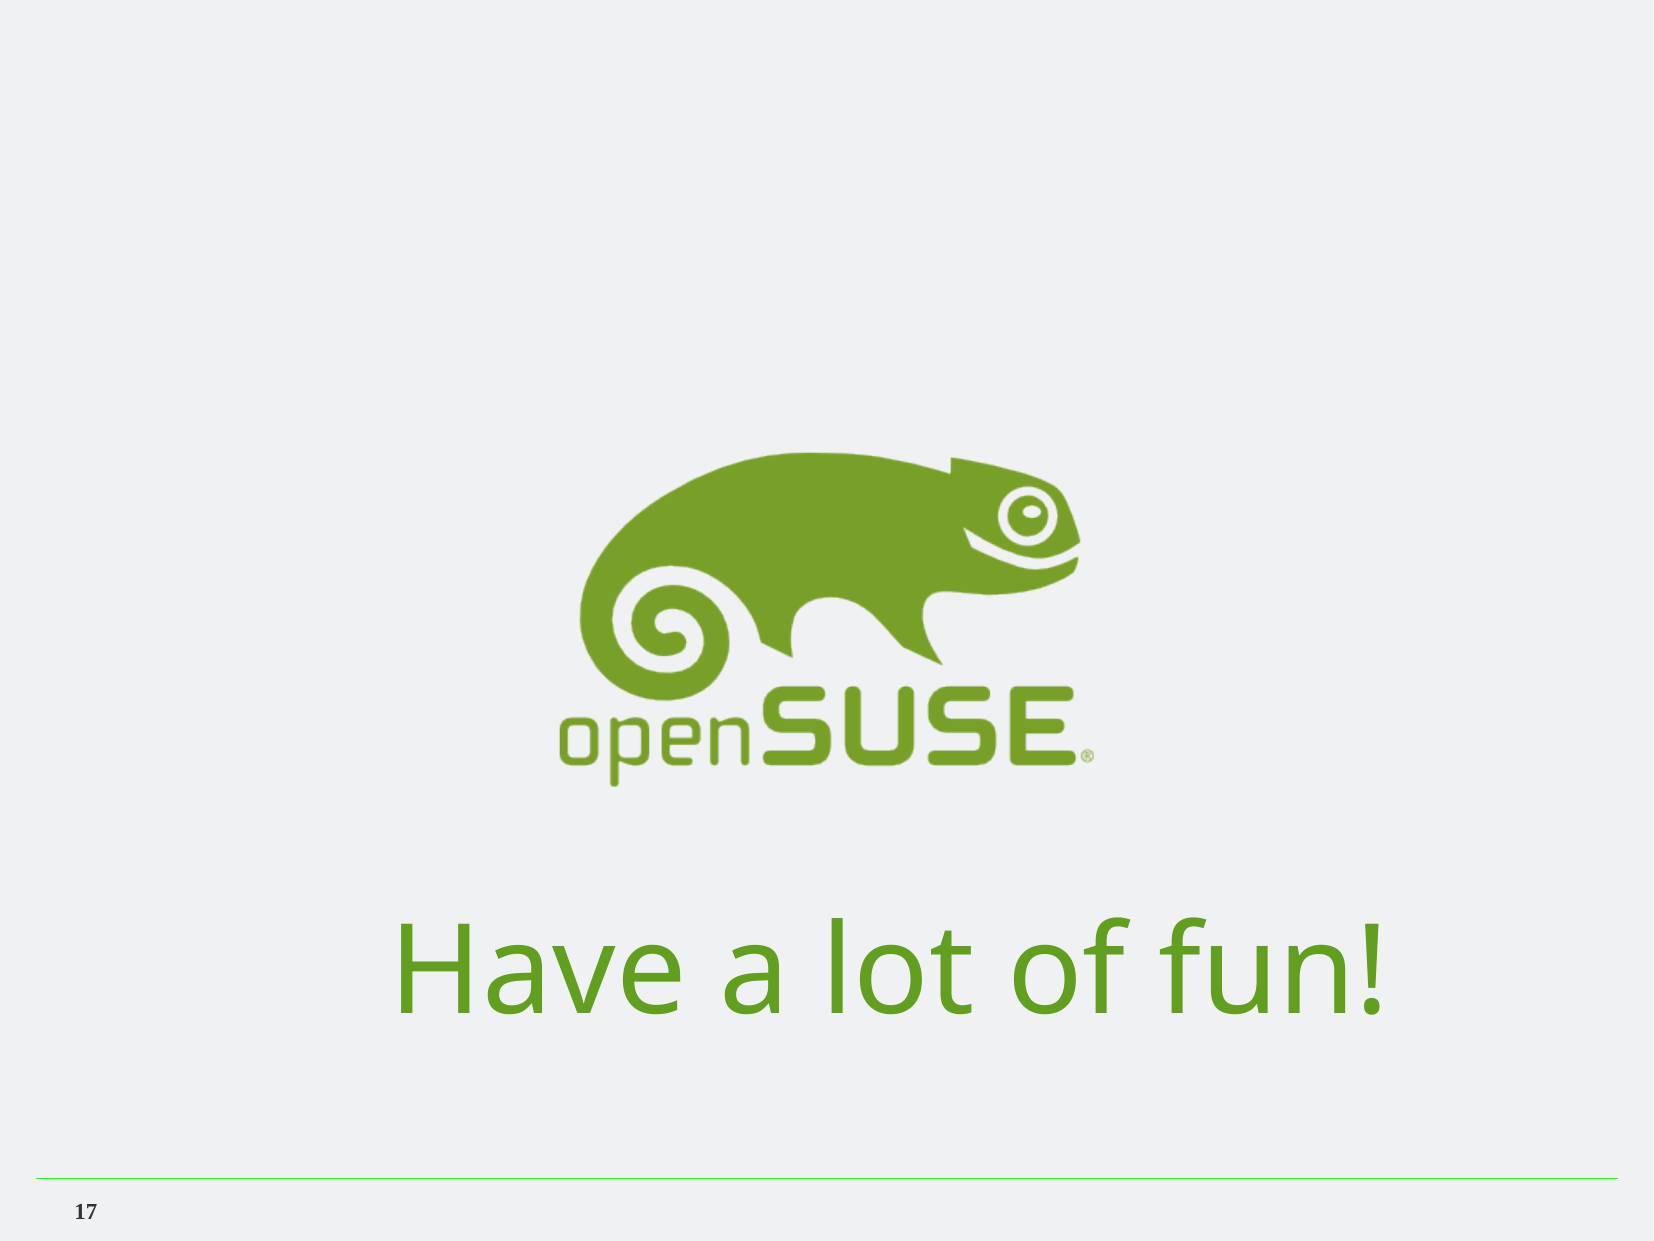

Have a lot of fun!
17
#